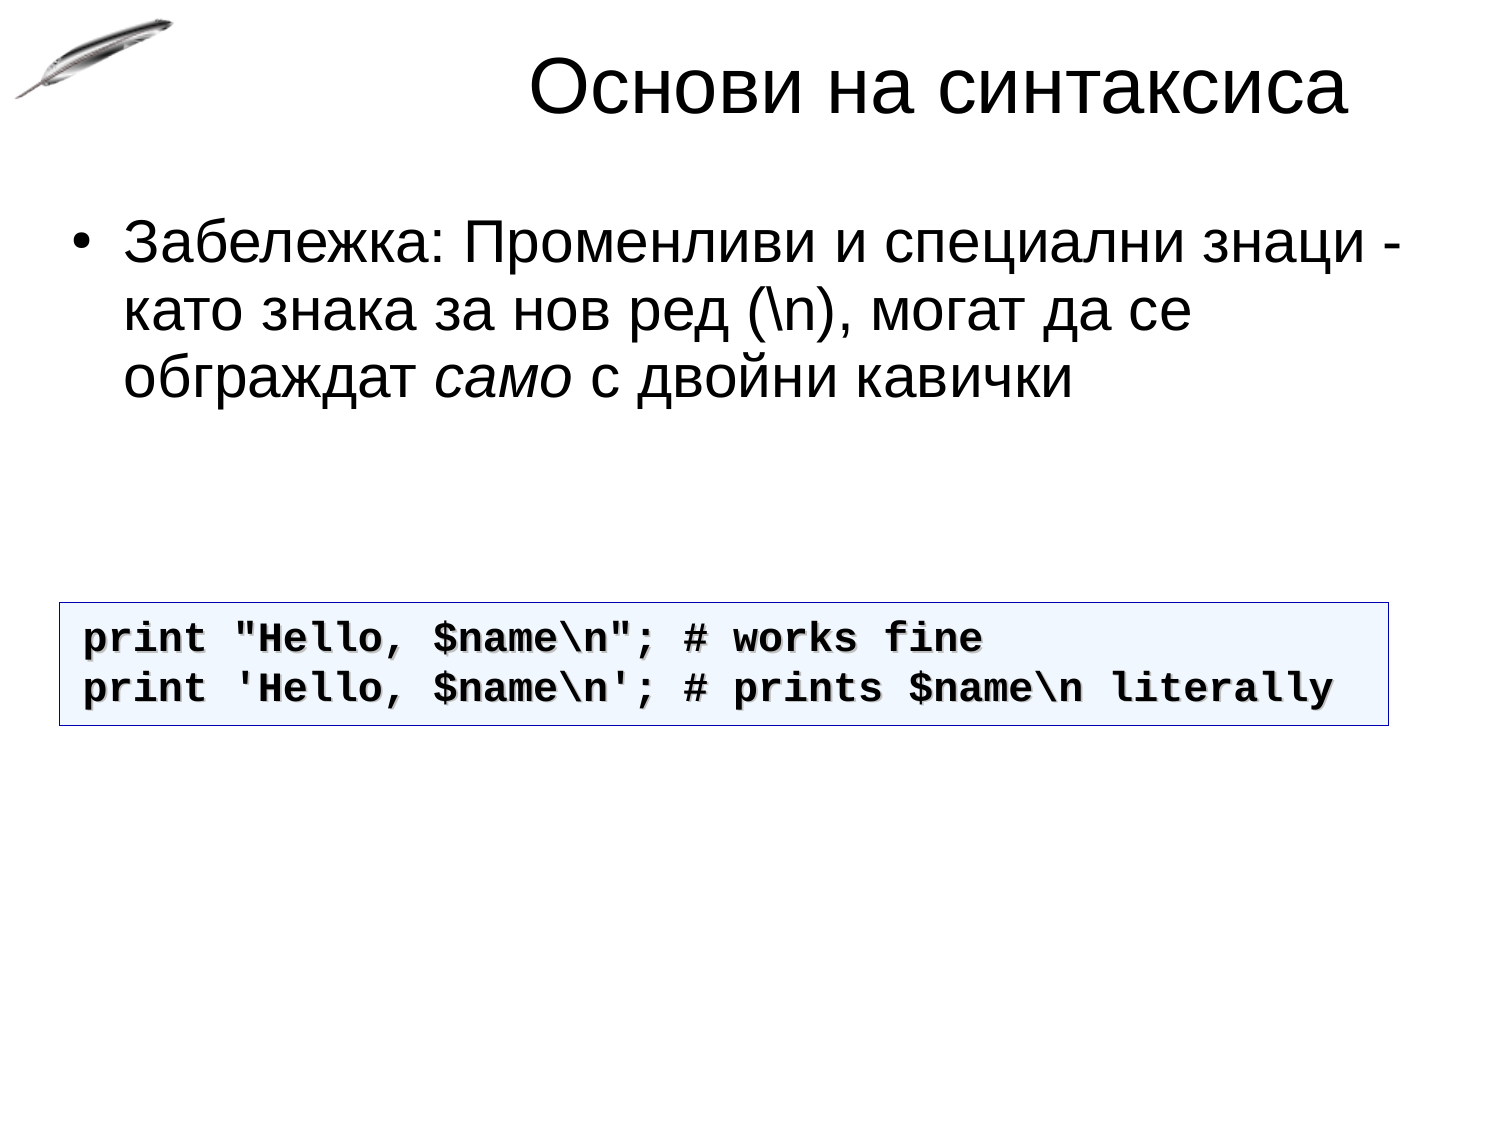

# Основи на синтаксиса
Забележка: Променливи и специални знаци - като знака за нов ред (\n), могат да се обграждат само с двойни кавички
print "Hello, $name\n"; # works fine
print 'Hello, $name\n'; # prints $name\n literally